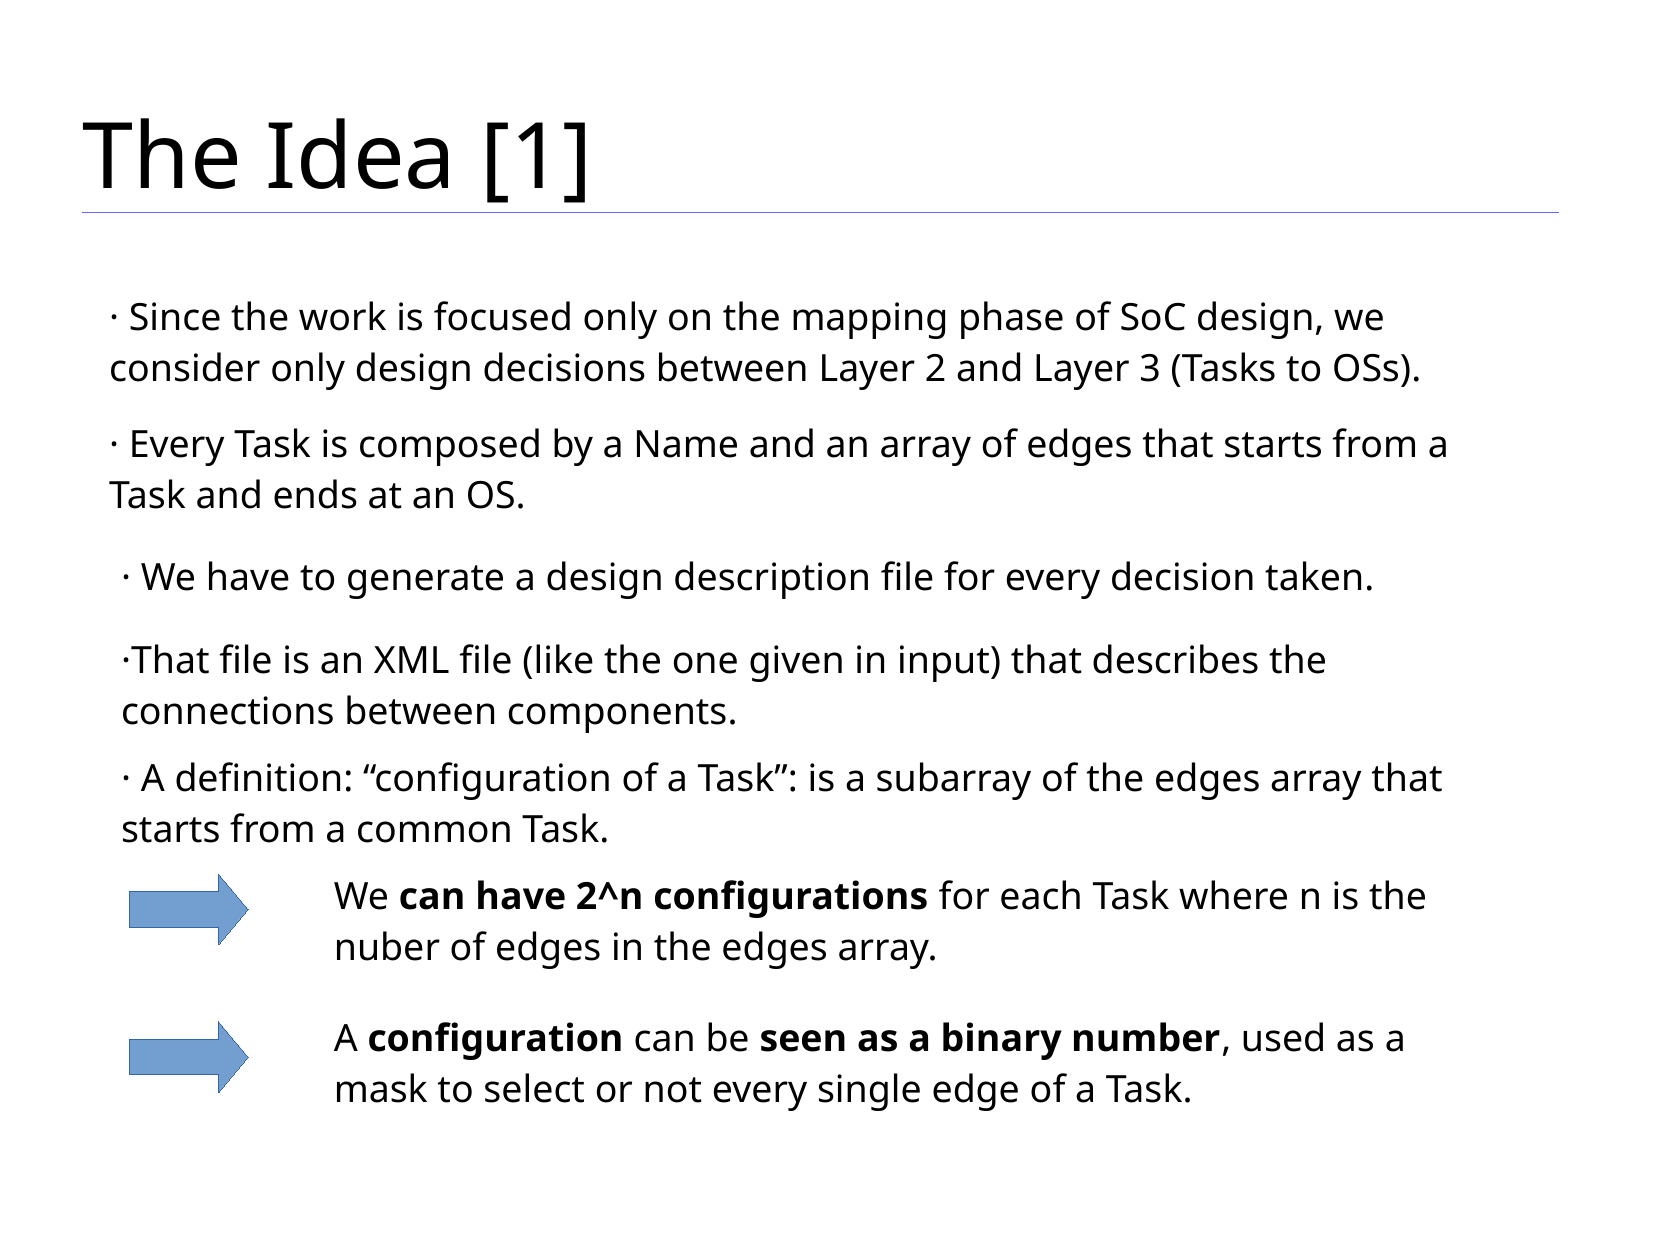

# The Idea [1]
· Since the work is focused only on the mapping phase of SoC design, we consider only design decisions between Layer 2 and Layer 3 (Tasks to OSs).
· Every Task is composed by a Name and an array of edges that starts from a Task and ends at an OS.
· We have to generate a design description file for every decision taken.
·That file is an XML file (like the one given in input) that describes the connections between components.
· A definition: “configuration of a Task”: is a subarray of the edges array that starts from a common Task.
We can have 2^n configurations for each Task where n is the nuber of edges in the edges array.
A configuration can be seen as a binary number, used as a mask to select or not every single edge of a Task.